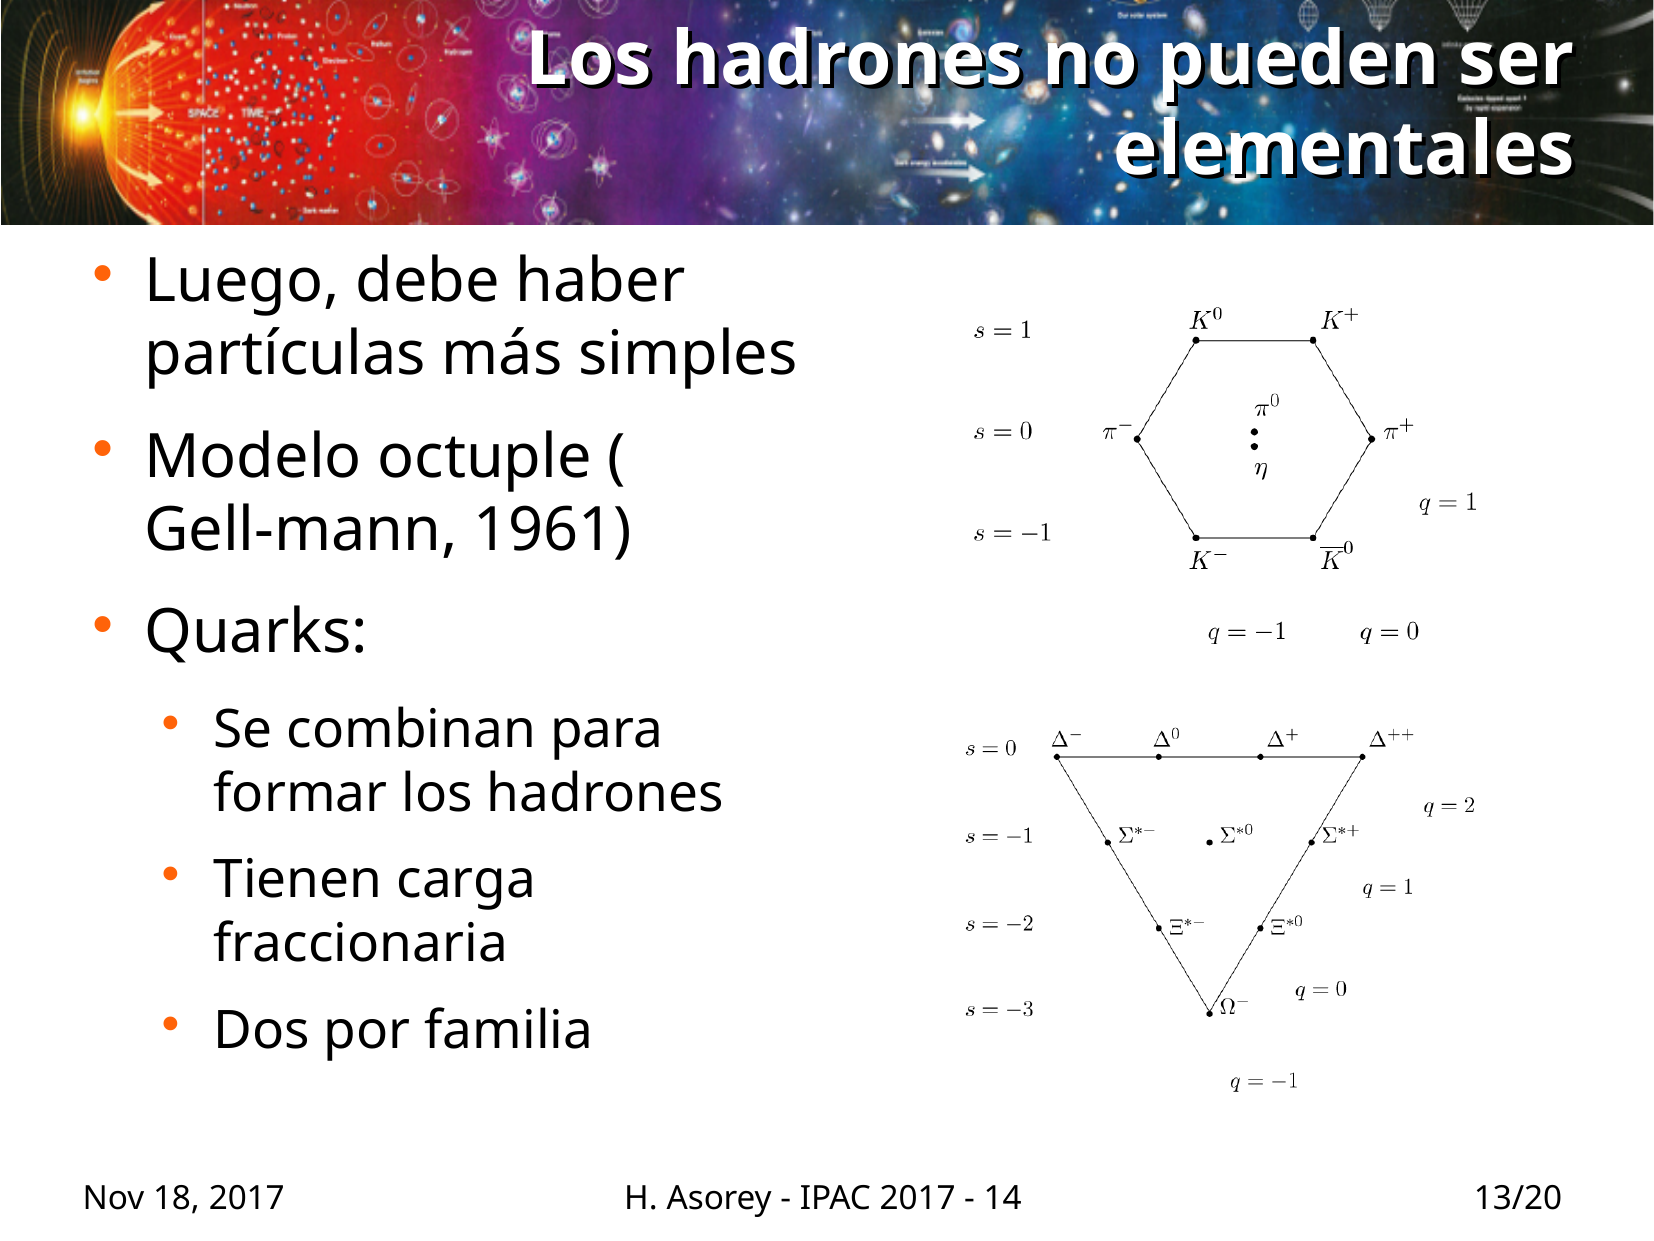

# Los hadrones no pueden ser elementales
Luego, debe haber partículas más simples
Modelo octuple (
Gell-mann, 1961)
Quarks:
Se combinan para formar los hadrones
Tienen carga fraccionaria
Dos por familia
Nov 18, 2017
H. Asorey - IPAC 2017 - 14
13